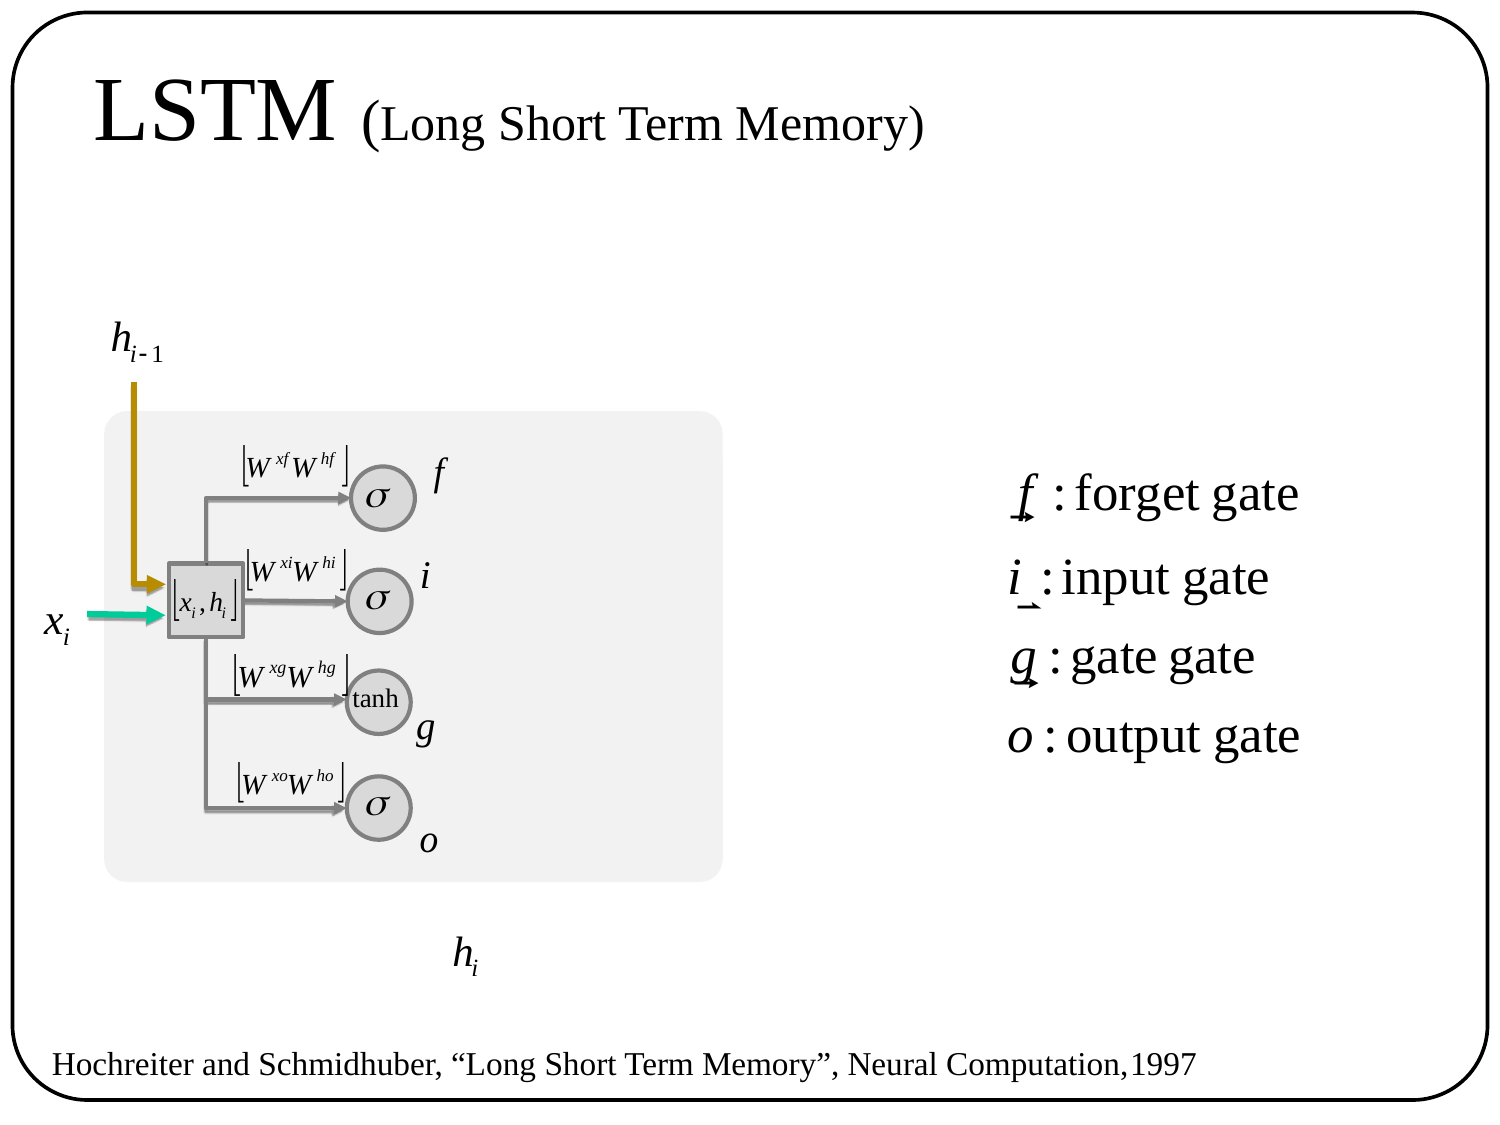

# LSTM (Long Short Term Memory)
Hochreiter and Schmidhuber, “Long Short Term Memory”, Neural Computation,1997